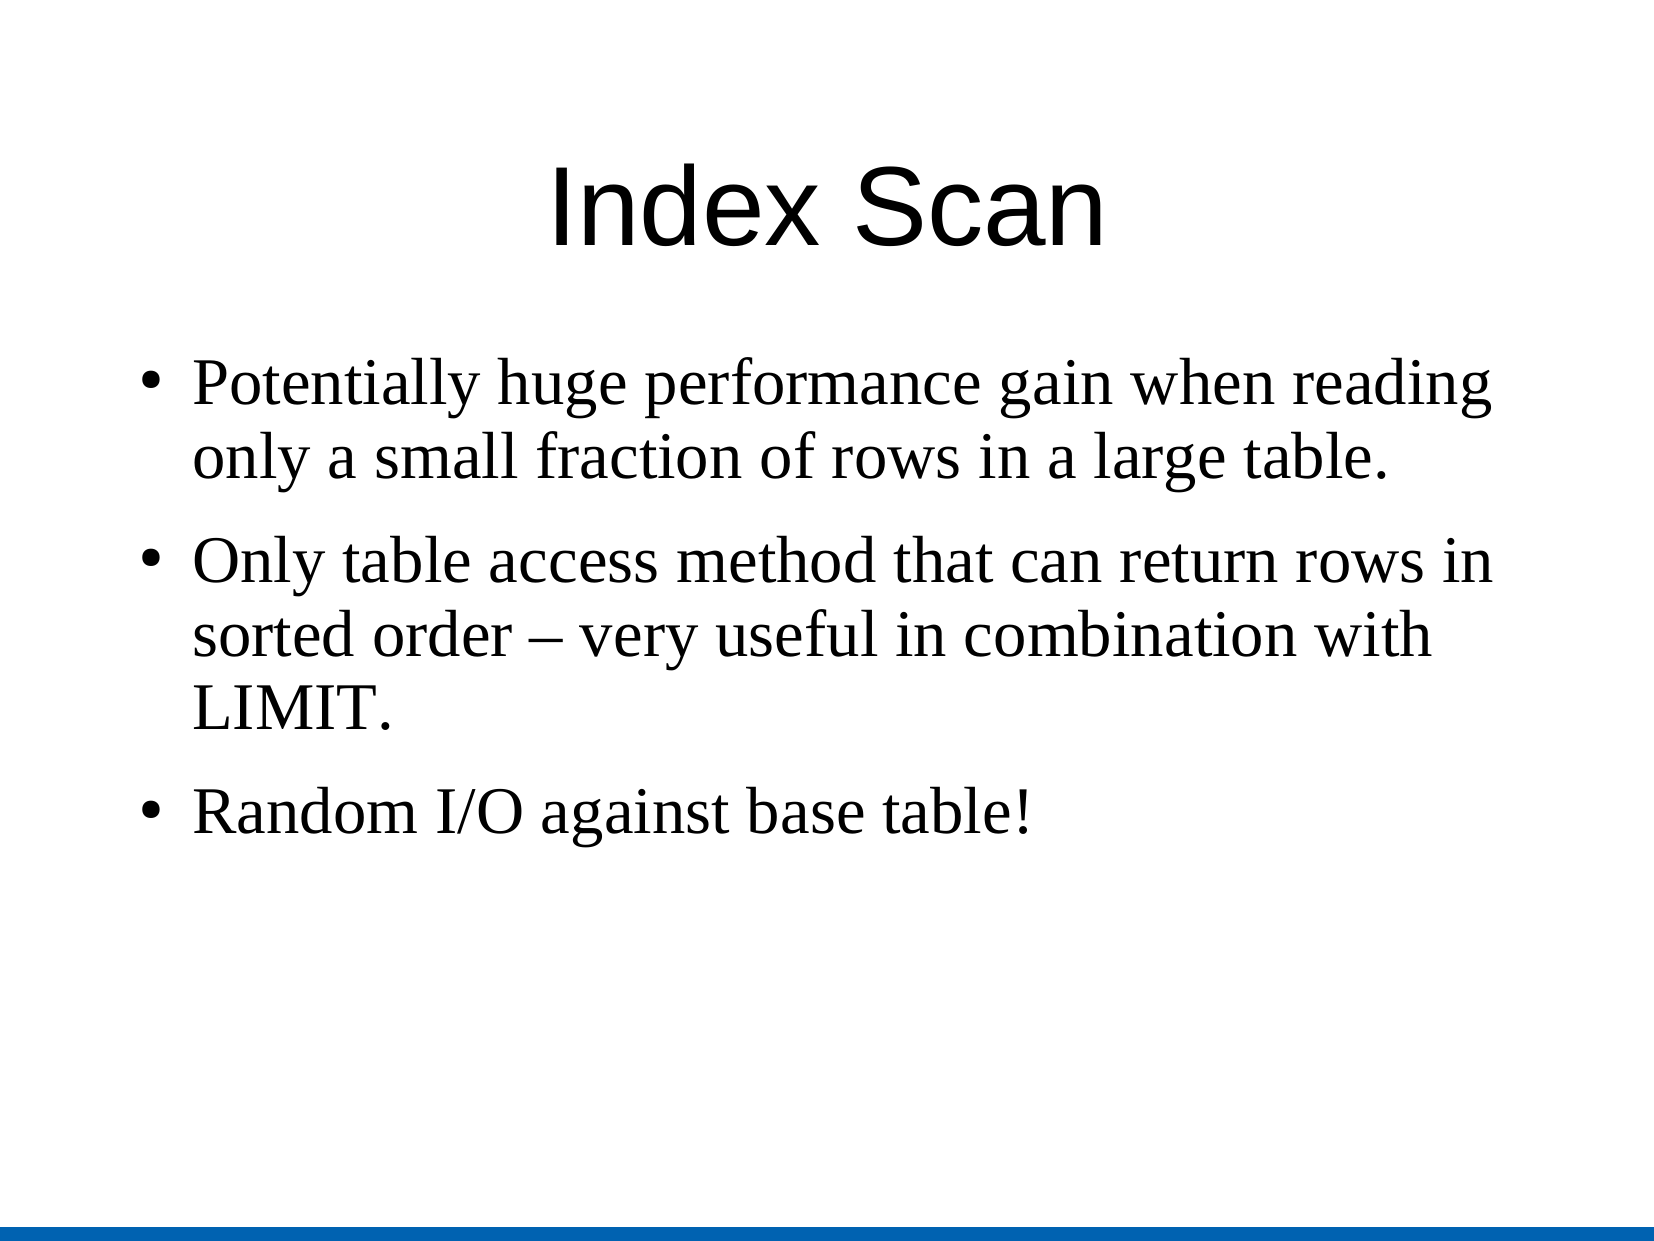

# Index Scan
Potentially huge performance gain when reading only a small fraction of rows in a large table.
Only table access method that can return rows in sorted order – very useful in combination with LIMIT.
Random I/O against base table!